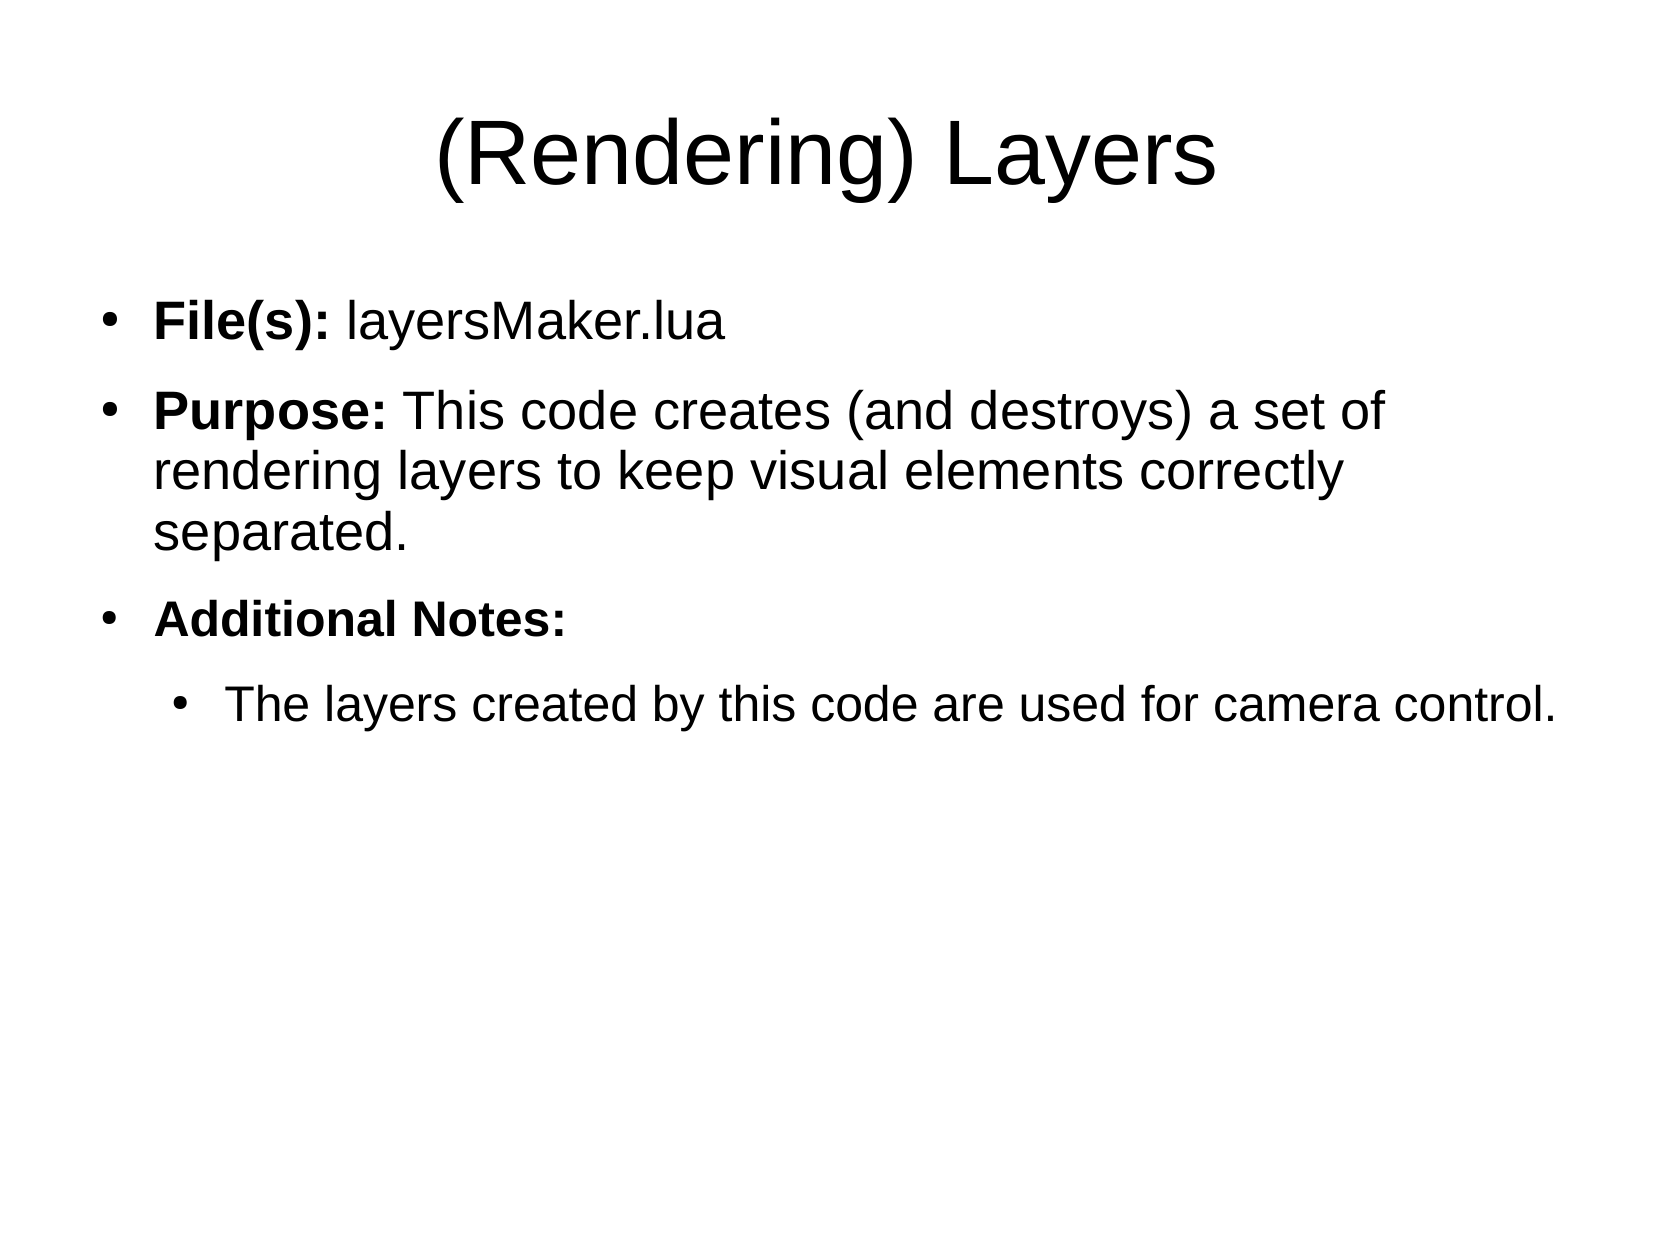

# (Rendering) Layers
File(s): layersMaker.lua
Purpose: This code creates (and destroys) a set of rendering layers to keep visual elements correctly separated.
Additional Notes:
The layers created by this code are used for camera control.